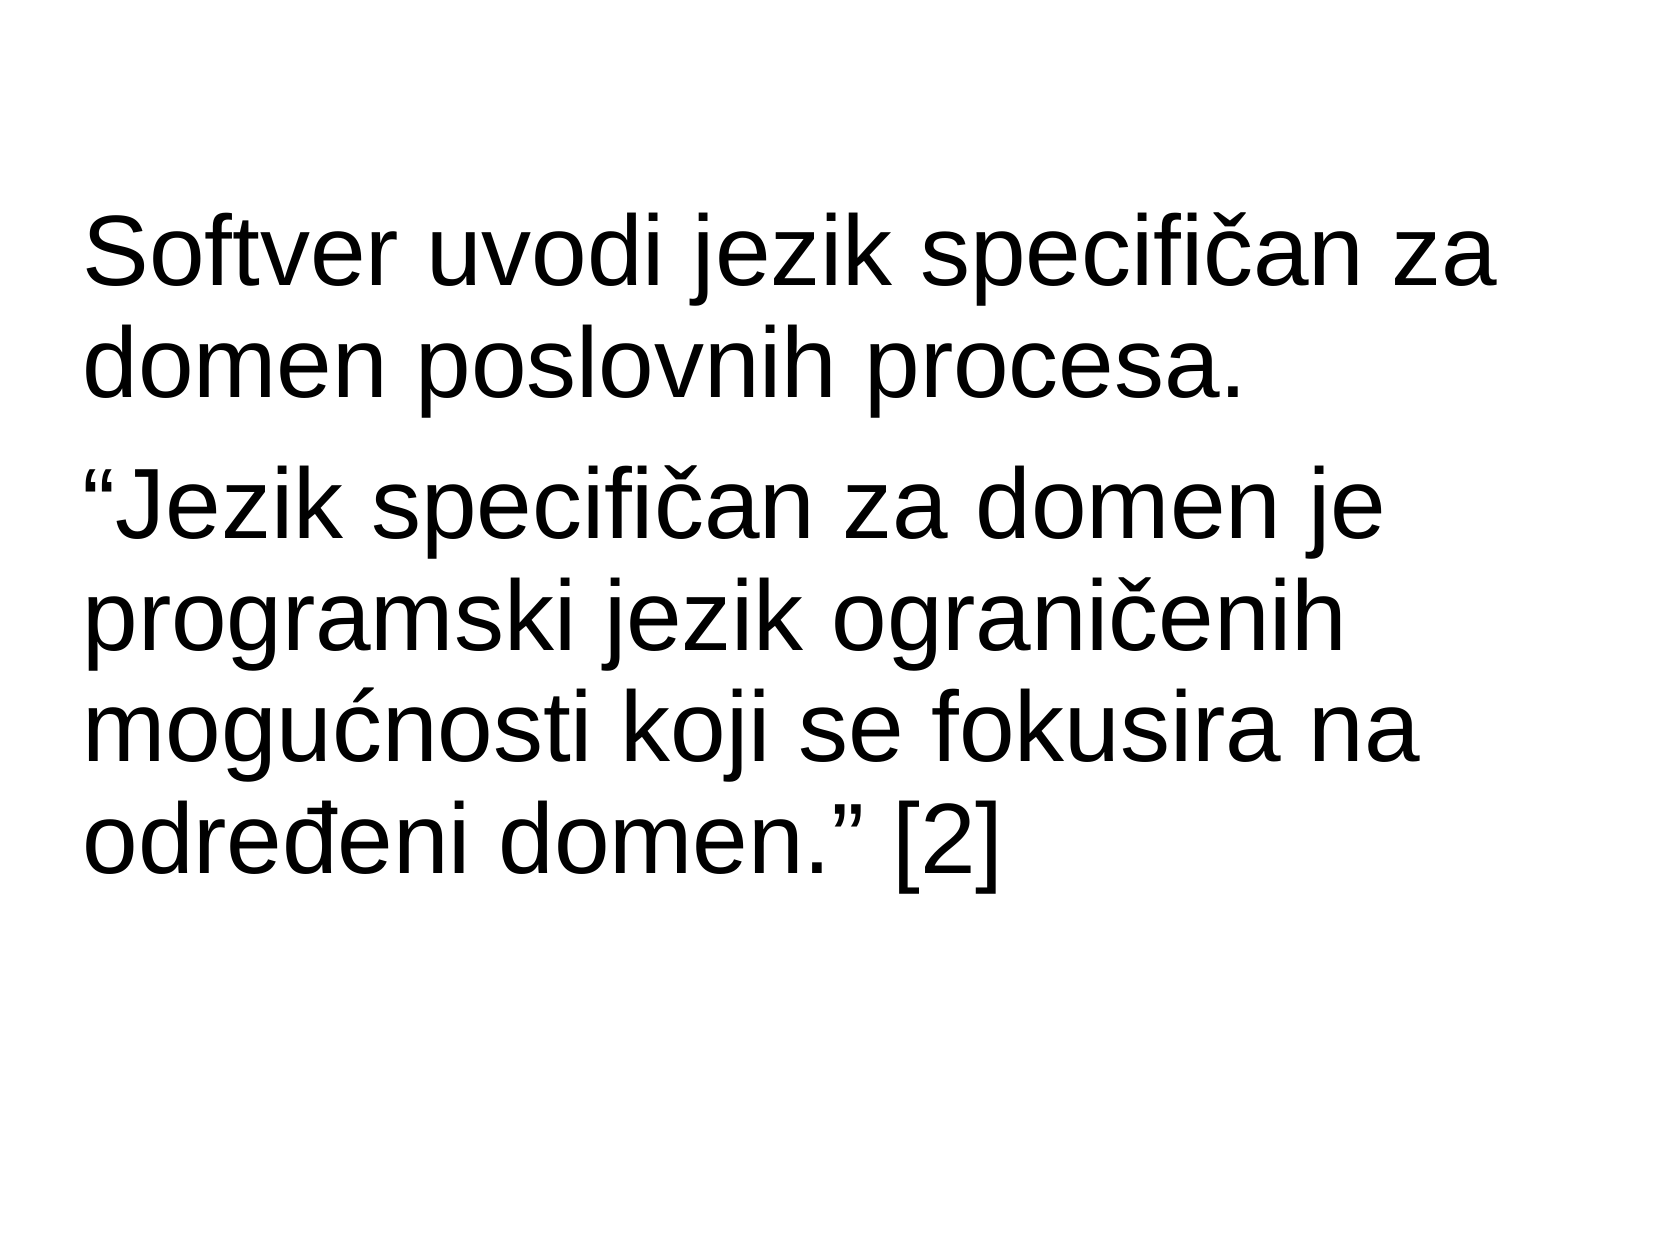

# Softver uvodi jezik specifičan za domen poslovnih procesa.
“Jezik specifičan za domen je programski jezik ograničenih mogućnosti koji se fokusira na određeni domen.” [2]